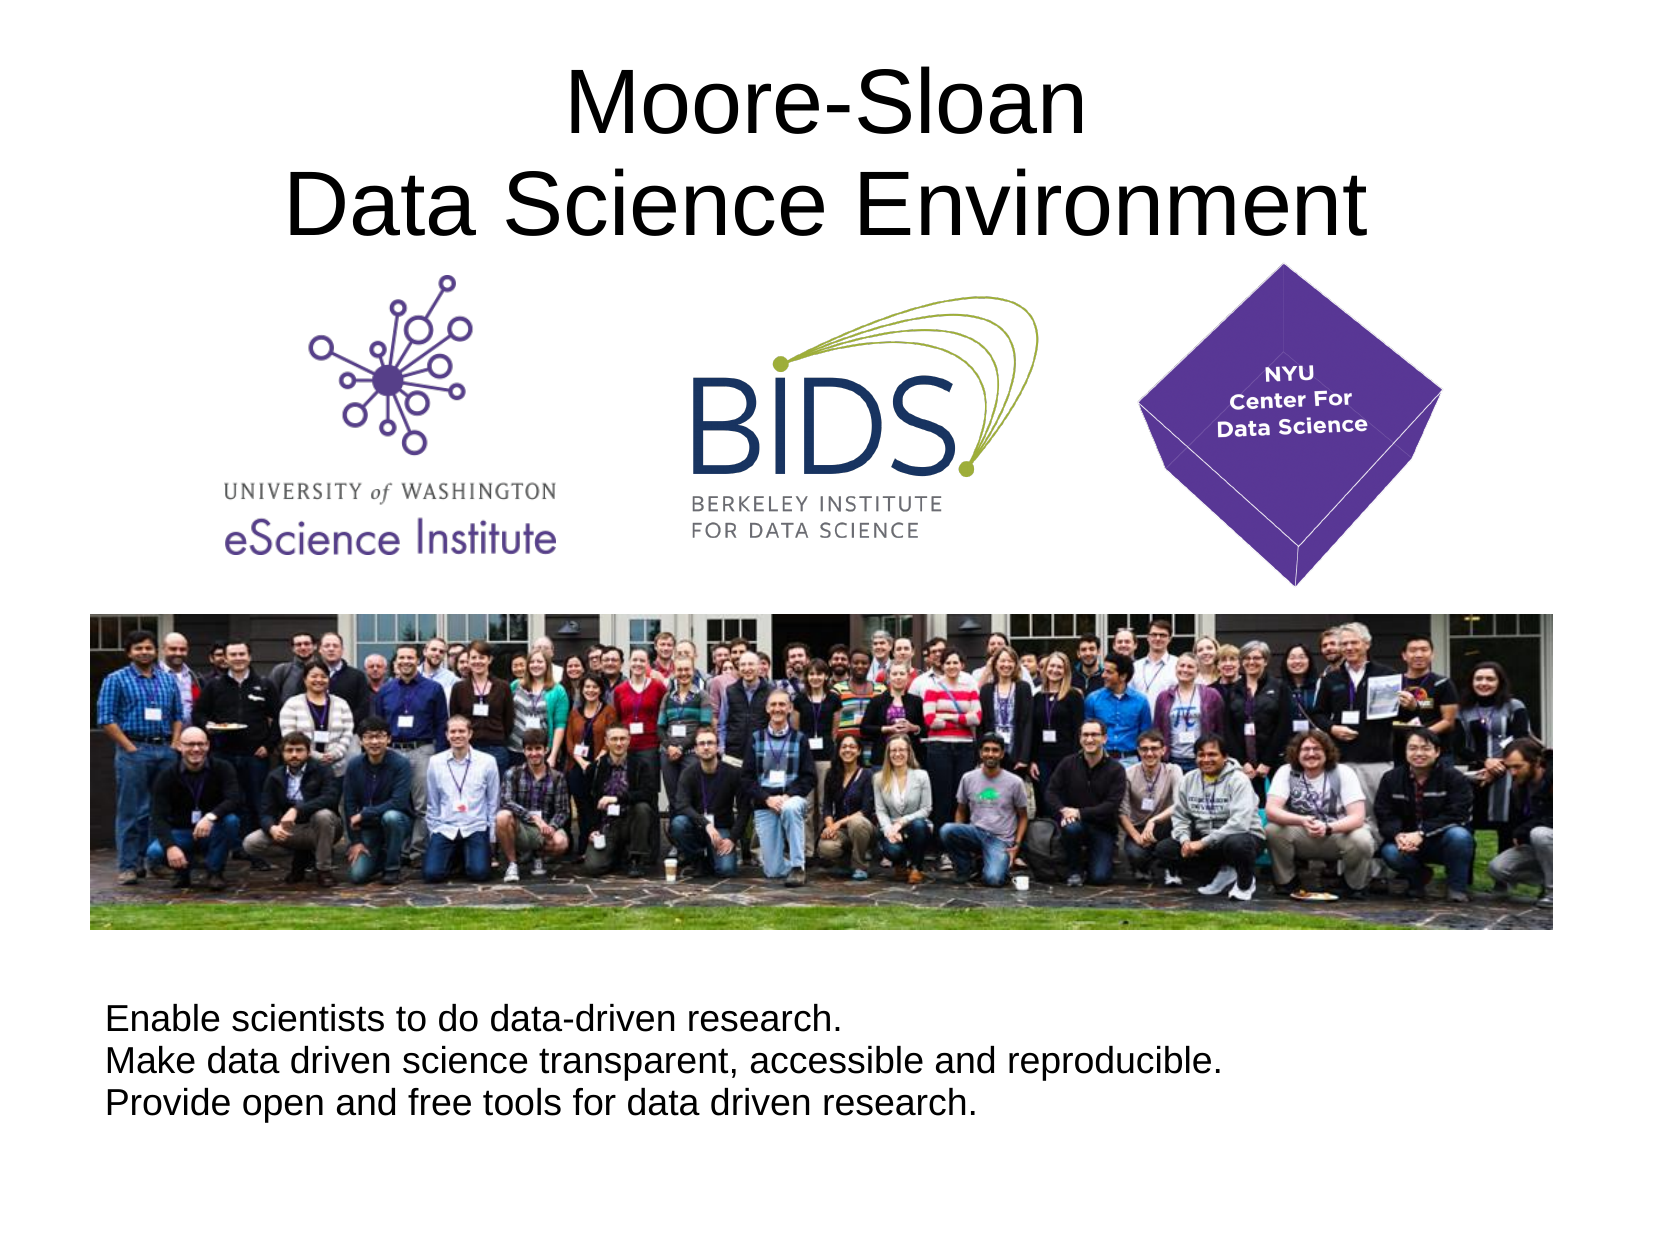

# Moore-Sloan Data Science Environment
Enable scientists to do data-driven research.
Make data driven science transparent, accessible and reproducible.
Provide open and free tools for data driven research.